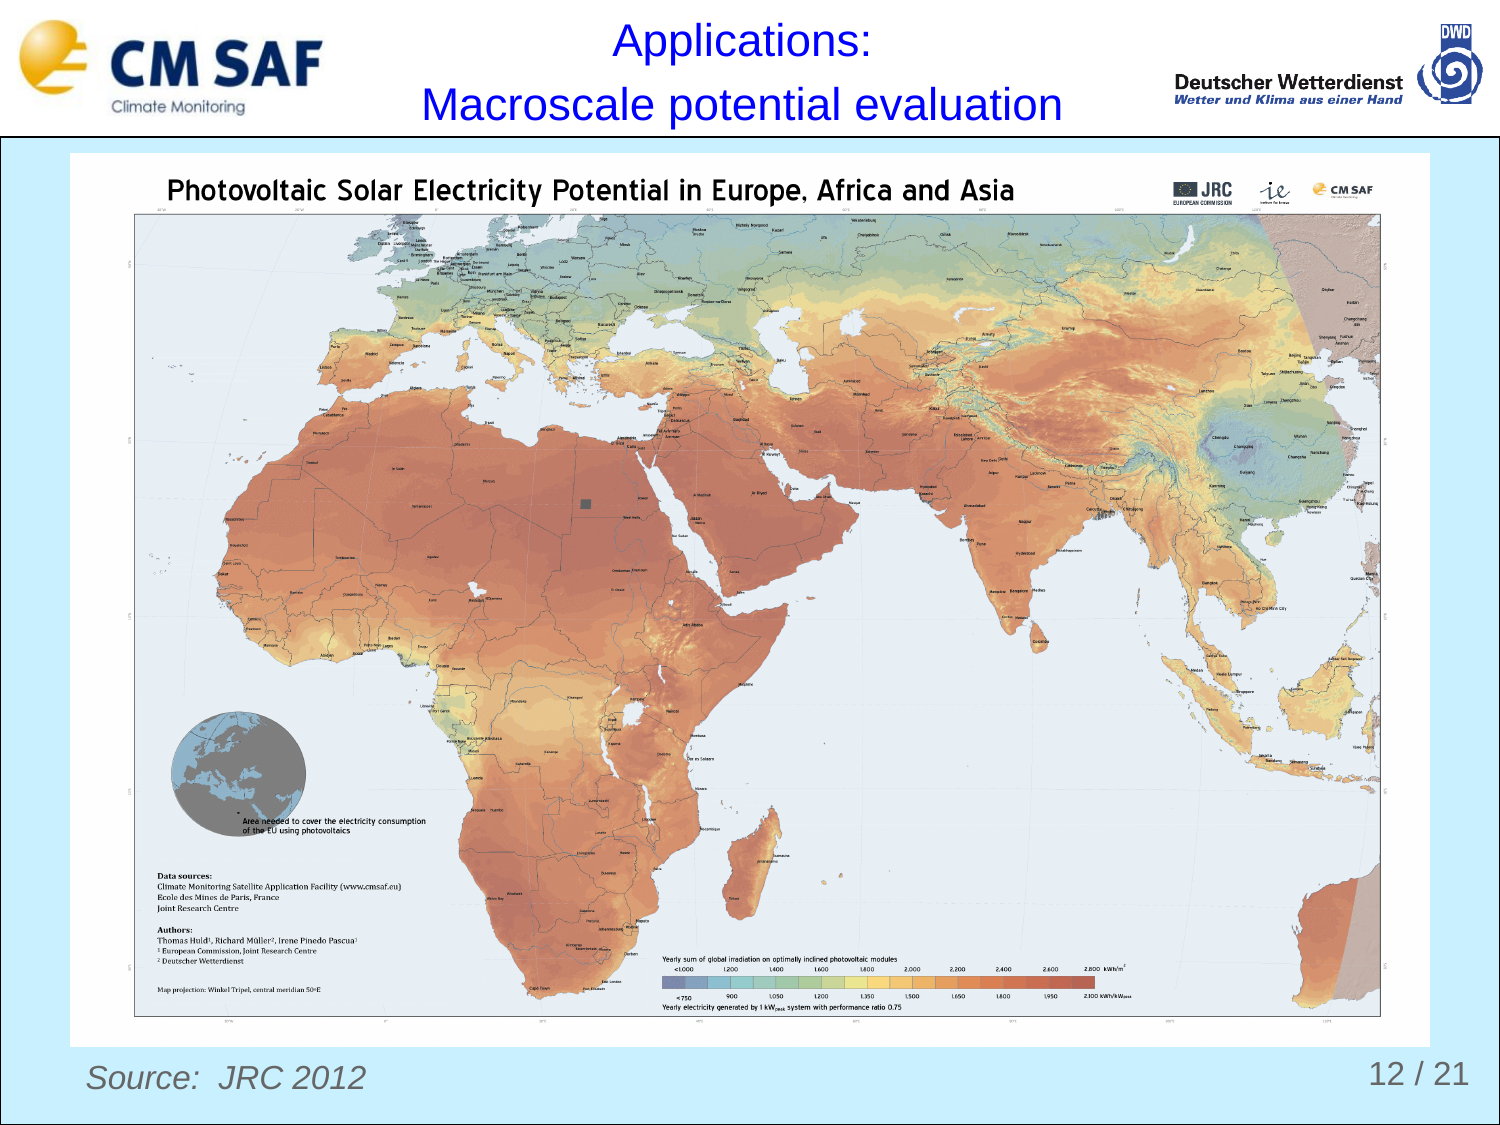

Applications:
Macroscale potential evaluation
Source: JRC 2012